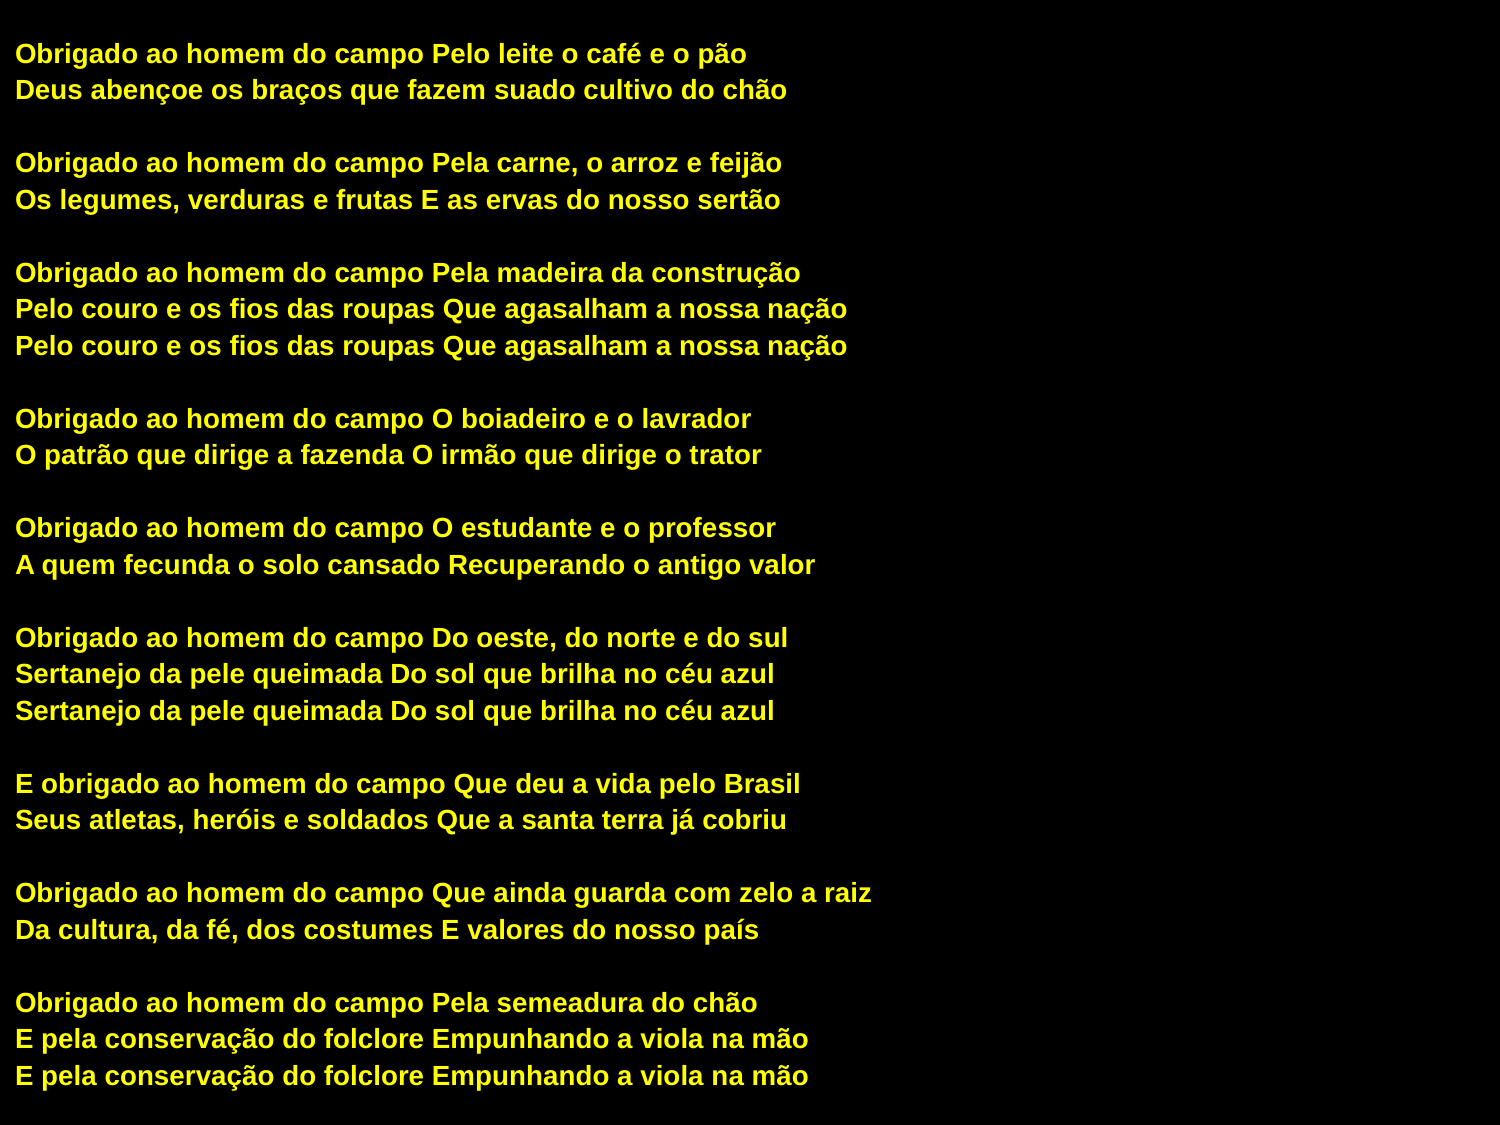

Obrigado ao homem do campo Pelo leite o café e o pão
Deus abençoe os braços que fazem suado cultivo do chão
Obrigado ao homem do campo Pela carne, o arroz e feijão
Os legumes, verduras e frutas E as ervas do nosso sertão
Obrigado ao homem do campo Pela madeira da construção
Pelo couro e os fios das roupas Que agasalham a nossa nação
Pelo couro e os fios das roupas Que agasalham a nossa nação
Obrigado ao homem do campo O boiadeiro e o lavrador
O patrão que dirige a fazenda O irmão que dirige o trator
Obrigado ao homem do campo O estudante e o professor
A quem fecunda o solo cansado Recuperando o antigo valor
Obrigado ao homem do campo Do oeste, do norte e do sul
Sertanejo da pele queimada Do sol que brilha no céu azul
Sertanejo da pele queimada Do sol que brilha no céu azul
E obrigado ao homem do campo Que deu a vida pelo Brasil
Seus atletas, heróis e soldados Que a santa terra já cobriu
Obrigado ao homem do campo Que ainda guarda com zelo a raiz
Da cultura, da fé, dos costumes E valores do nosso país
Obrigado ao homem do campo Pela semeadura do chão
E pela conservação do folclore Empunhando a viola na mão
E pela conservação do folclore Empunhando a viola na mão
#